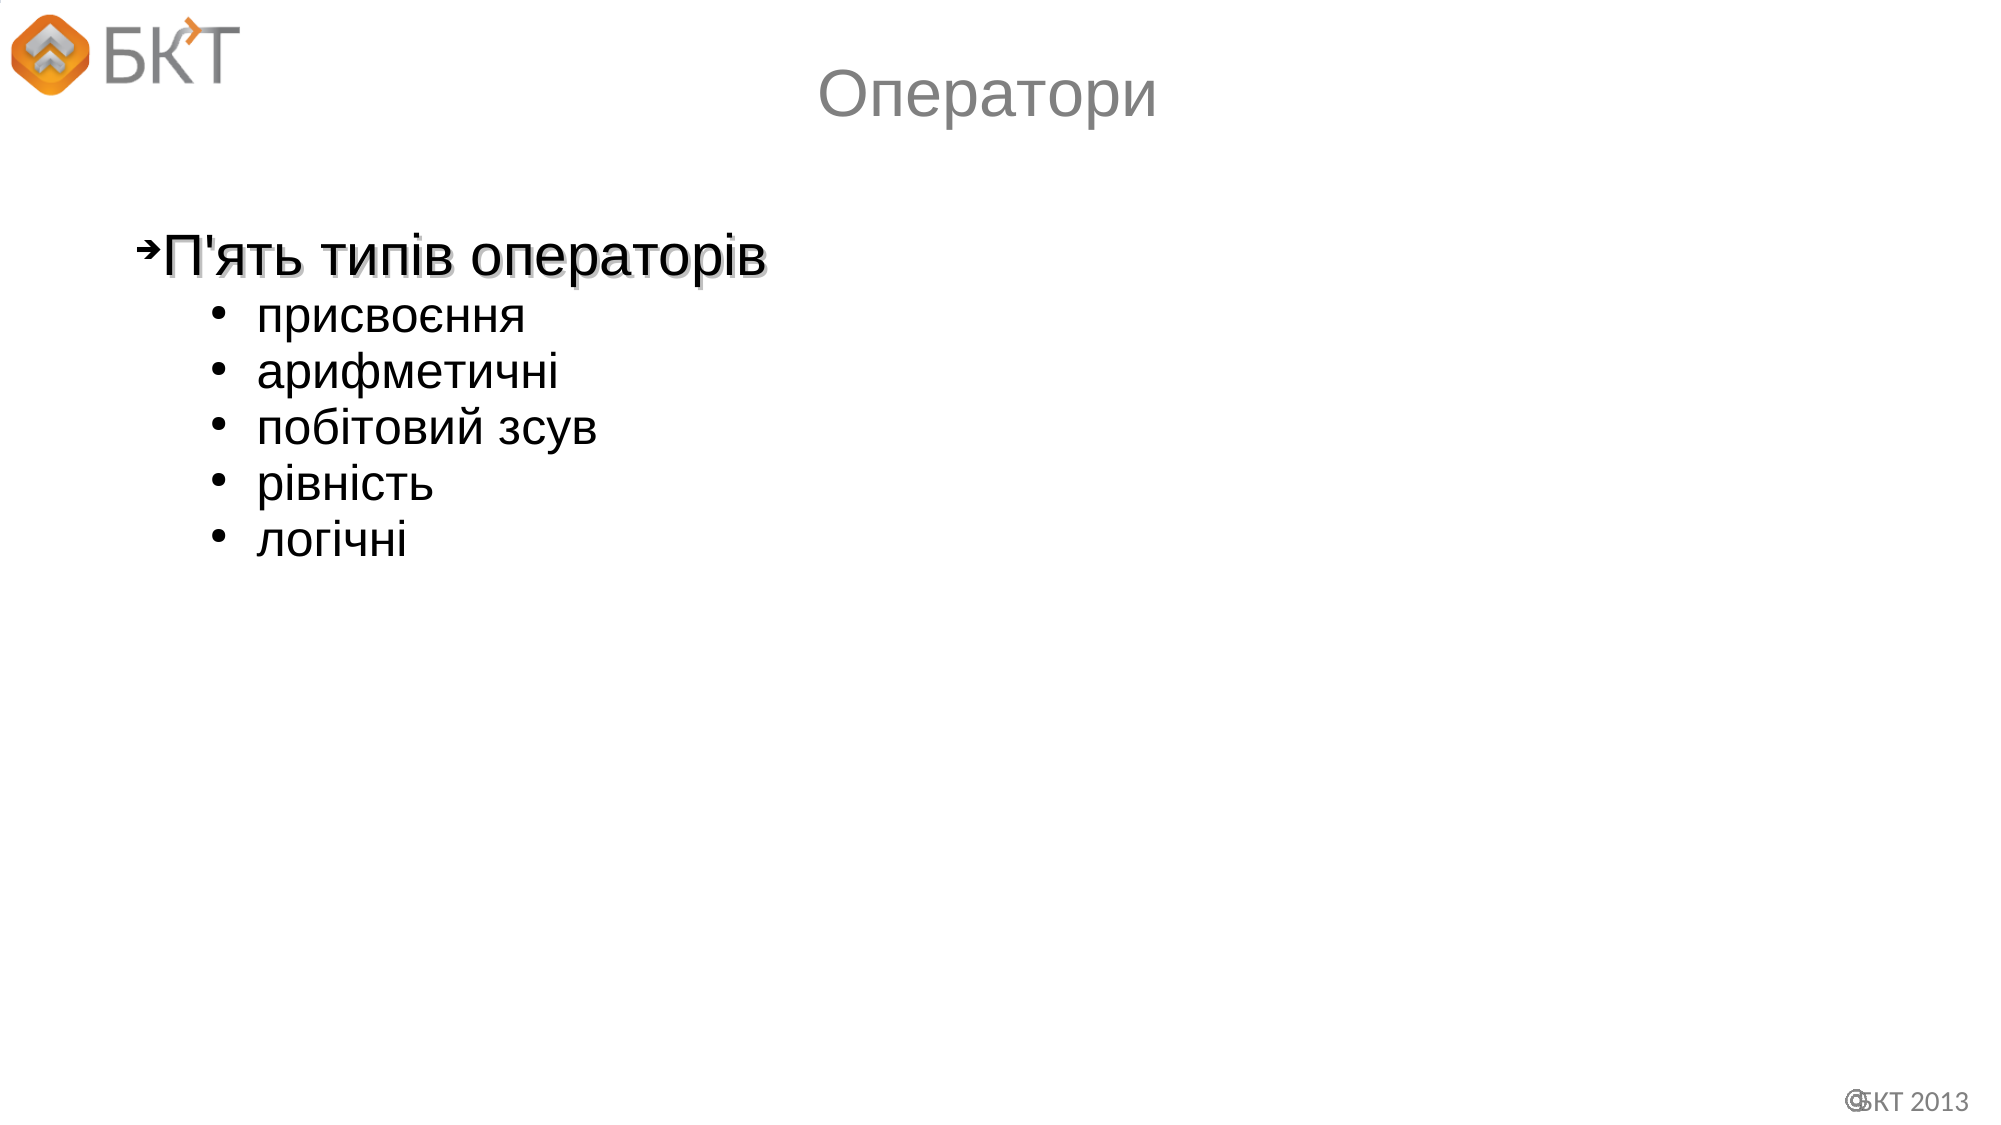

Оператори
П'ять типів операторів
присвоєння
арифметичні
побітовий зсув
рівність
логічні
БКТ 2013